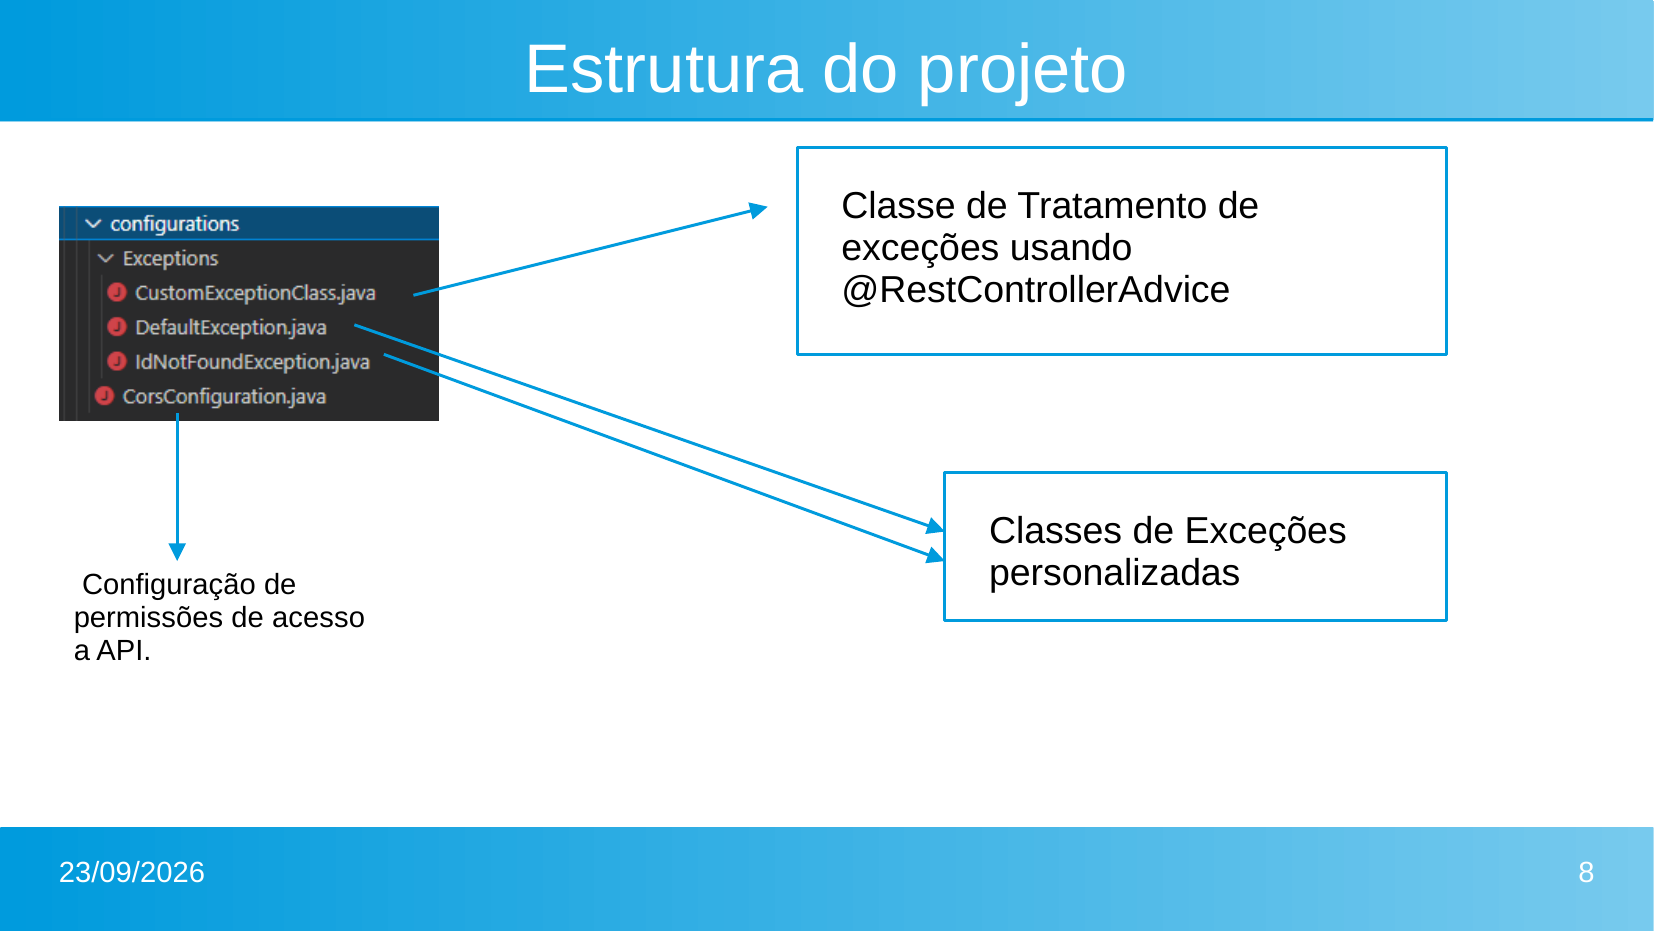

# Estrutura do projeto
Classe de Tratamento de exceções usando @RestControllerAdvice
Classes de Exceções personalizadas
 Configuração de permissões de acesso a API.
8